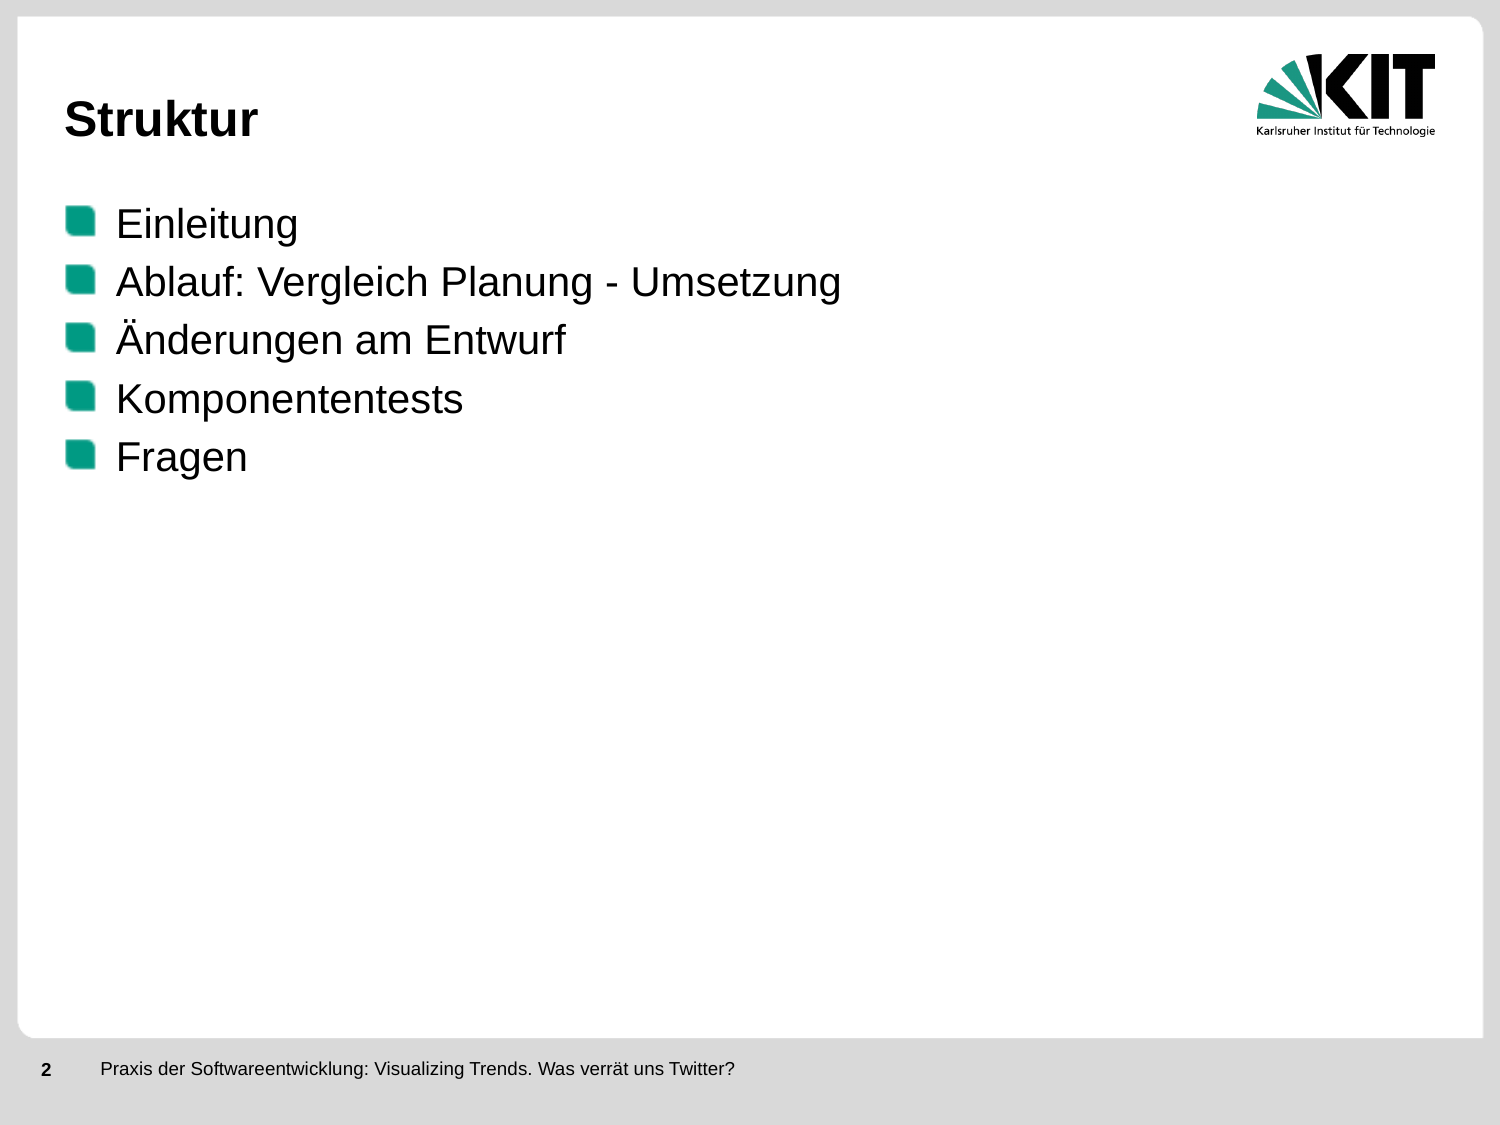

# Struktur
Einleitung
Ablauf: Vergleich Planung - Umsetzung
Änderungen am Entwurf
Komponententests
Fragen
Praxis der Softwareentwicklung: Visualizing Trends. Was verrät uns Twitter?